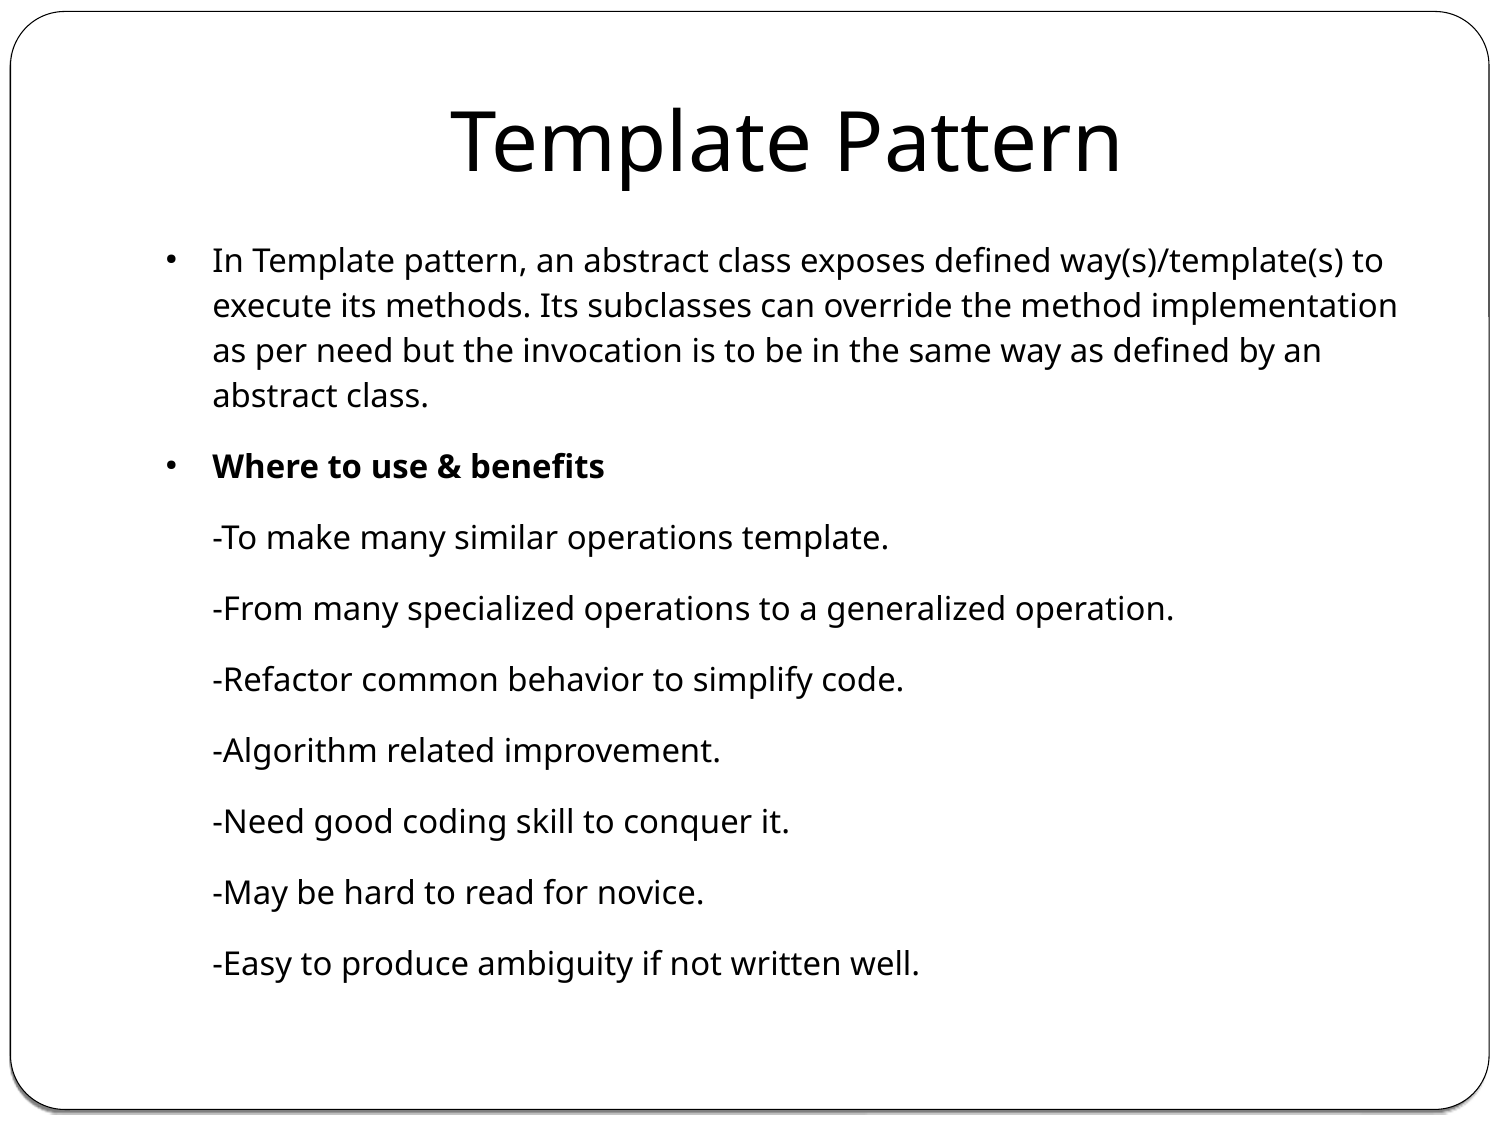

# Template Pattern
In Template pattern, an abstract class exposes defined way(s)/template(s) to execute its methods. Its subclasses can override the method implementation as per need but the invocation is to be in the same way as defined by an abstract class.
Where to use & benefits
-To make many similar operations template.
-From many specialized operations to a generalized operation.
-Refactor common behavior to simplify code.
-Algorithm related improvement.
-Need good coding skill to conquer it.
-May be hard to read for novice.
-Easy to produce ambiguity if not written well.